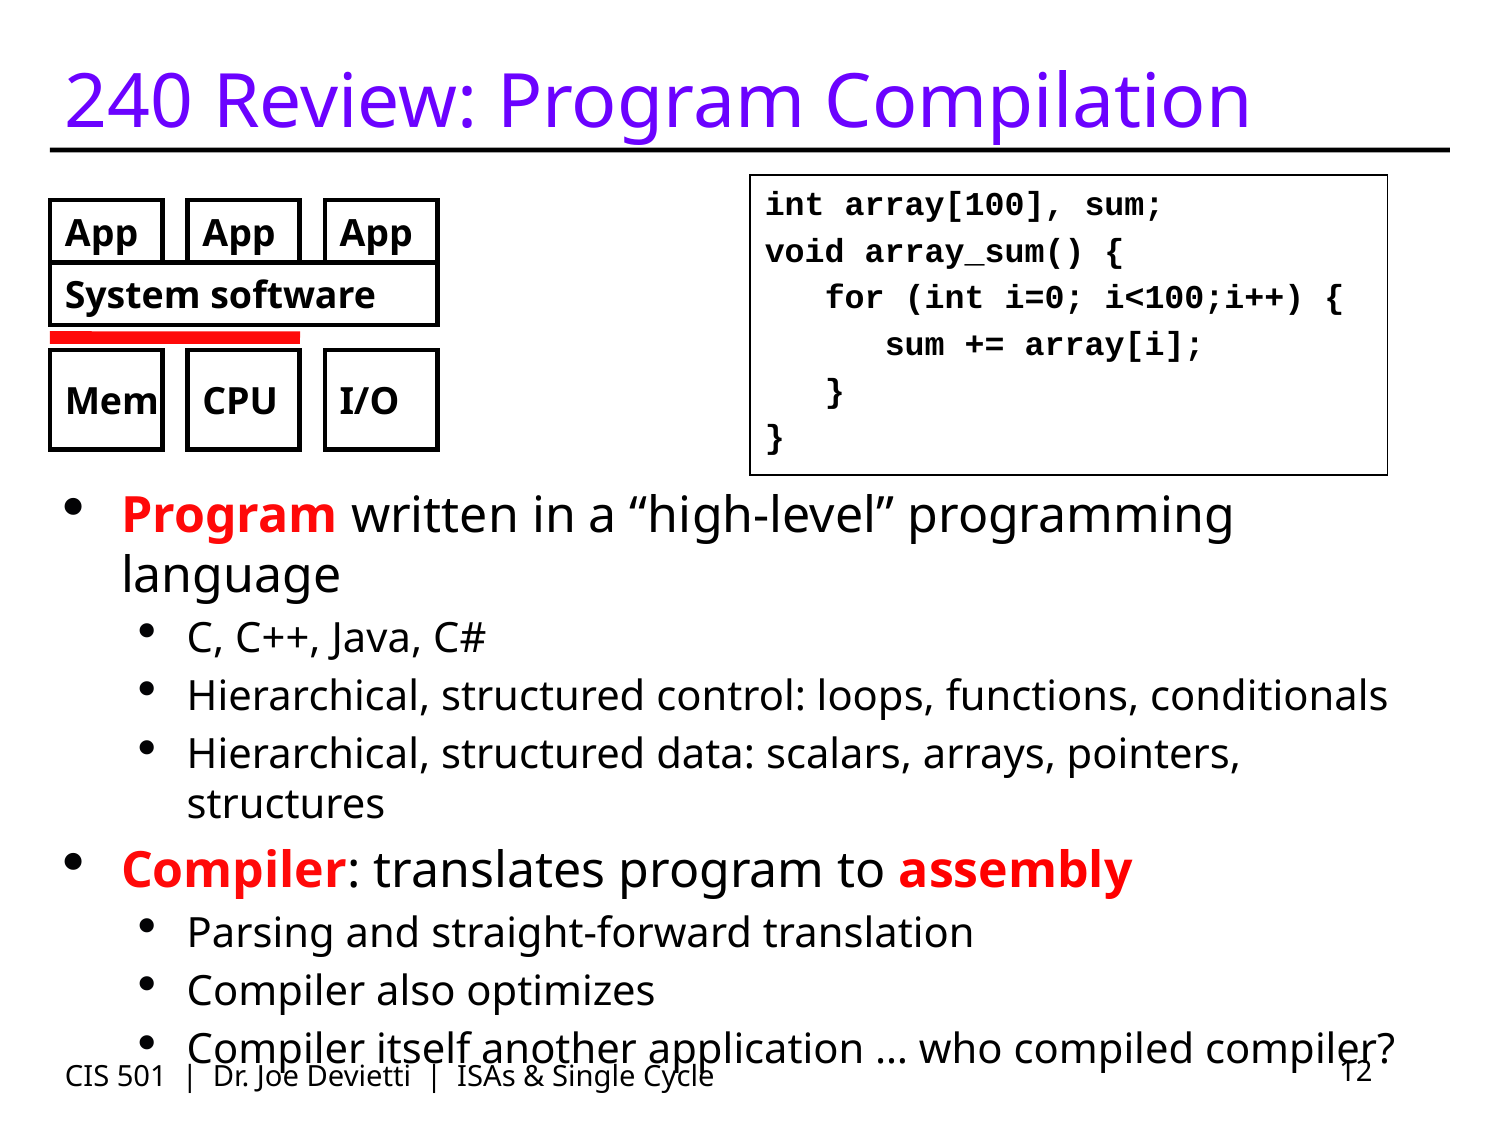

240 Review: Program Compilation
int array[100], sum;
void array_sum() {
 for (int i=0; i<100;i++) {
 sum += array[i];
 }
}
App
App
App
System software
Mem
CPU
I/O
Program written in a “high-level” programming language
C, C++, Java, C#
Hierarchical, structured control: loops, functions, conditionals
Hierarchical, structured data: scalars, arrays, pointers, structures
Compiler: translates program to assembly
Parsing and straight-forward translation
Compiler also optimizes
Compiler itself another application … who compiled compiler?
CIS 501 | Dr. Joe Devietti | ISAs & Single Cycle